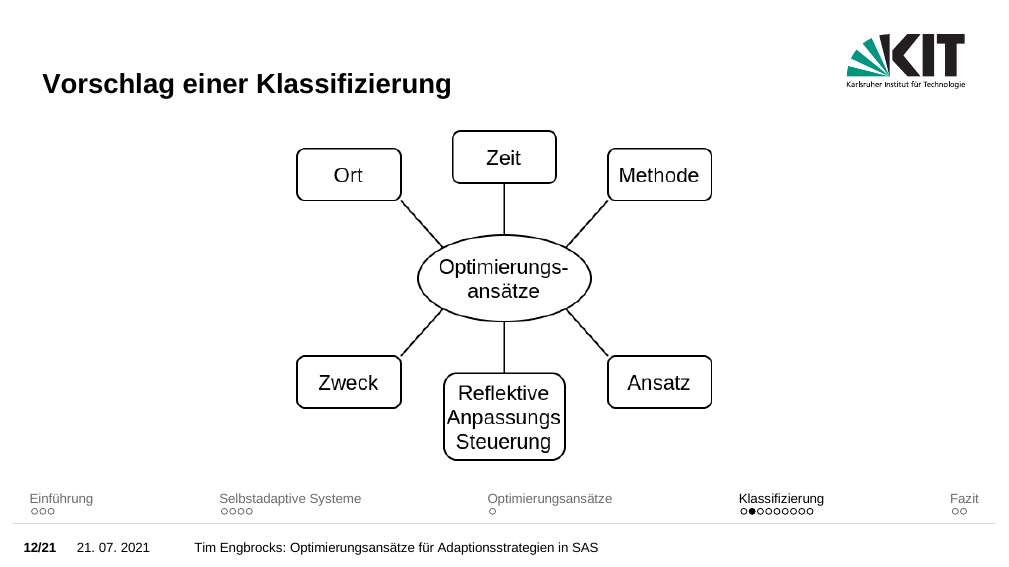

Vorschlag einer Klassifizierung
Einführung
Selbstadaptive Systeme
Optimierungsansätze
Klassifizierung
Fazit
12/21
21. 07. 2021
Tim Engbrocks: Optimierungsansätze für Adaptionsstrategien in SAS